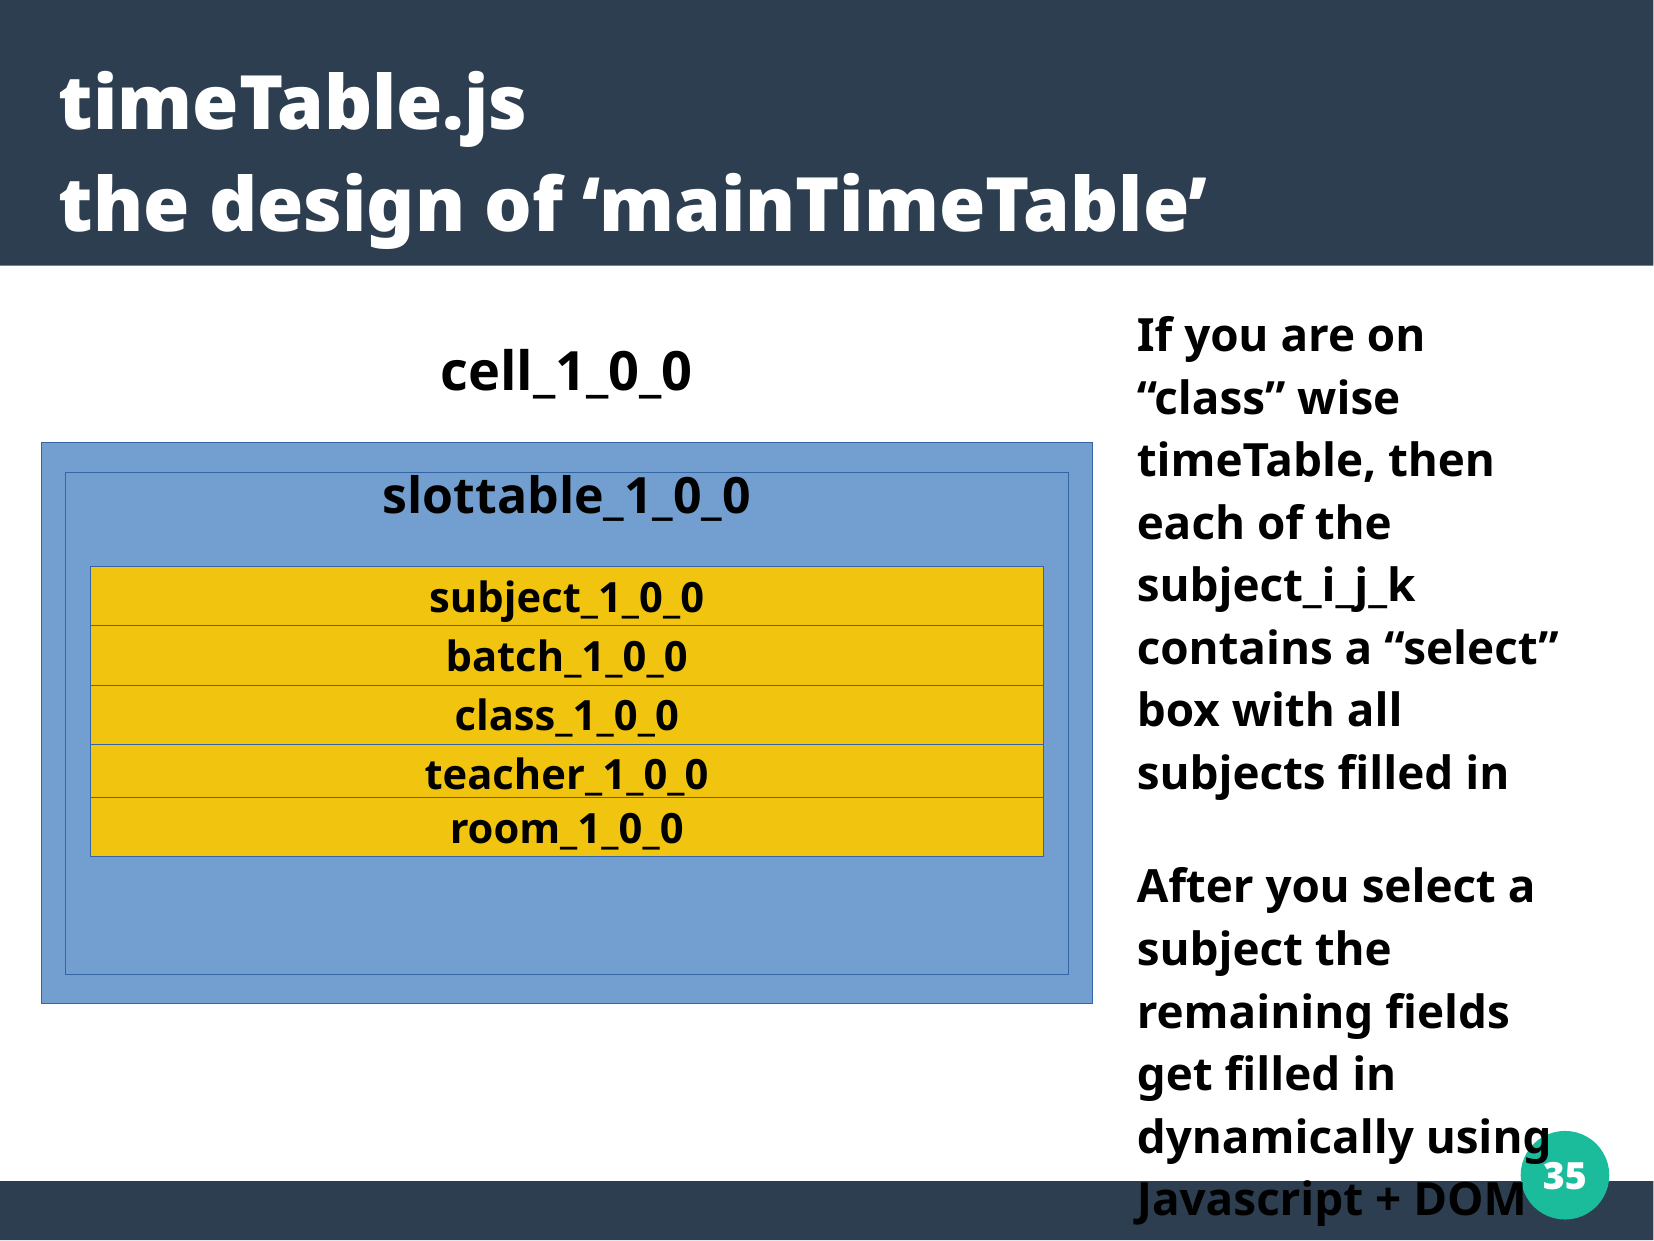

# timeTable.js the design of ‘mainTimeTable’
If you are on “class” wise timeTable, then each of the subject_i_j_k
contains a “select” box with all subjects filled in
After you select a subject the remaining fields get filled in dynamically using Javascript + DOM
cell_1_0_0
slottable_1_0_0
subject_1_0_0
batch_1_0_0
class_1_0_0
teacher_1_0_0
room_1_0_0
35